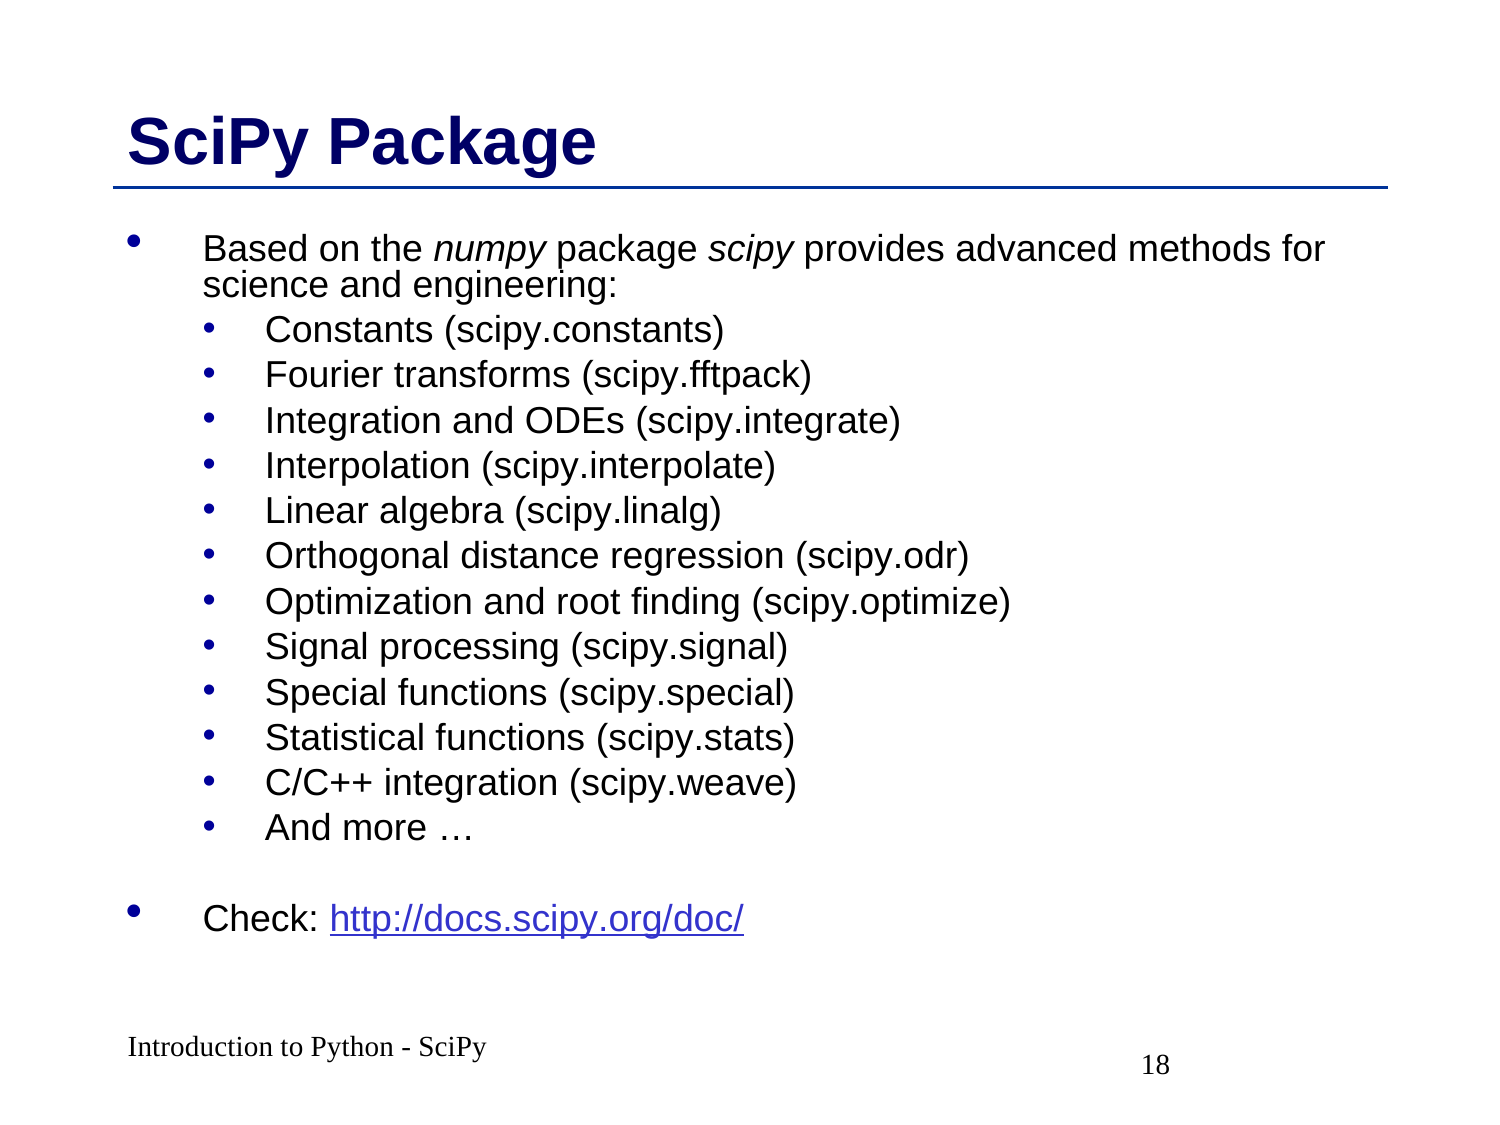

# SciPy Package
Based on the numpy package scipy provides advanced methods for science and engineering:
Constants (scipy.constants)
Fourier transforms (scipy.fftpack)
Integration and ODEs (scipy.integrate)
Interpolation (scipy.interpolate)
Linear algebra (scipy.linalg)
Orthogonal distance regression (scipy.odr)
Optimization and root finding (scipy.optimize)
Signal processing (scipy.signal)
Special functions (scipy.special)
Statistical functions (scipy.stats)
C/C++ integration (scipy.weave)
And more …
Check: http://docs.scipy.org/doc/
Introduction to Python - SciPy